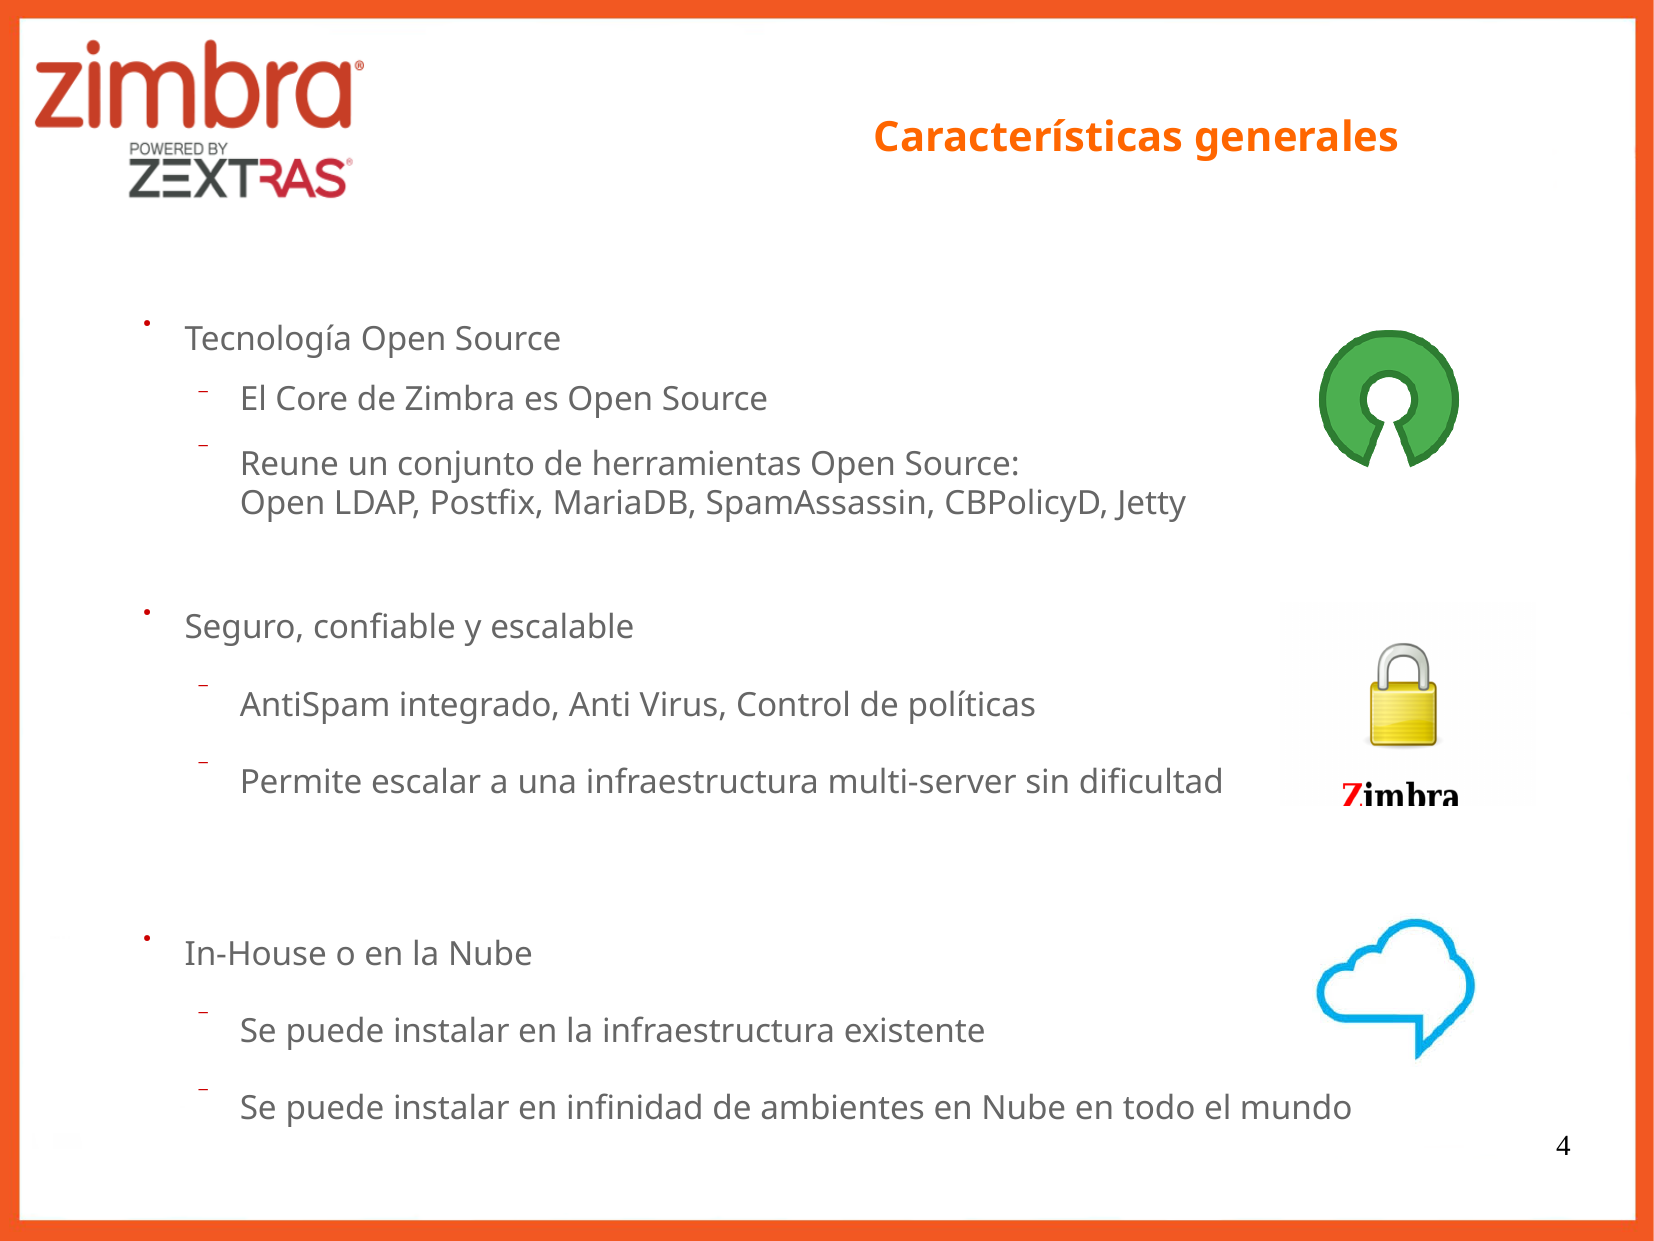

Características generales
Tecnología Open Source
●
El Core de Zimbra es Open Source
–
–
Reune un conjunto de herramientas Open Source:
Open LDAP, Postfix, MariaDB, SpamAssassin, CBPolicyD, Jetty
Seguro, confiable y escalable
●
–
AntiSpam integrado, Anti Virus, Control de políticas
–
Permite escalar a una infraestructura multi-server sin dificultad
In-House o en la Nube
●
–
Se puede instalar en la infraestructura existente
–
Se puede instalar en infinidad de ambientes en Nube en todo el mundo
4